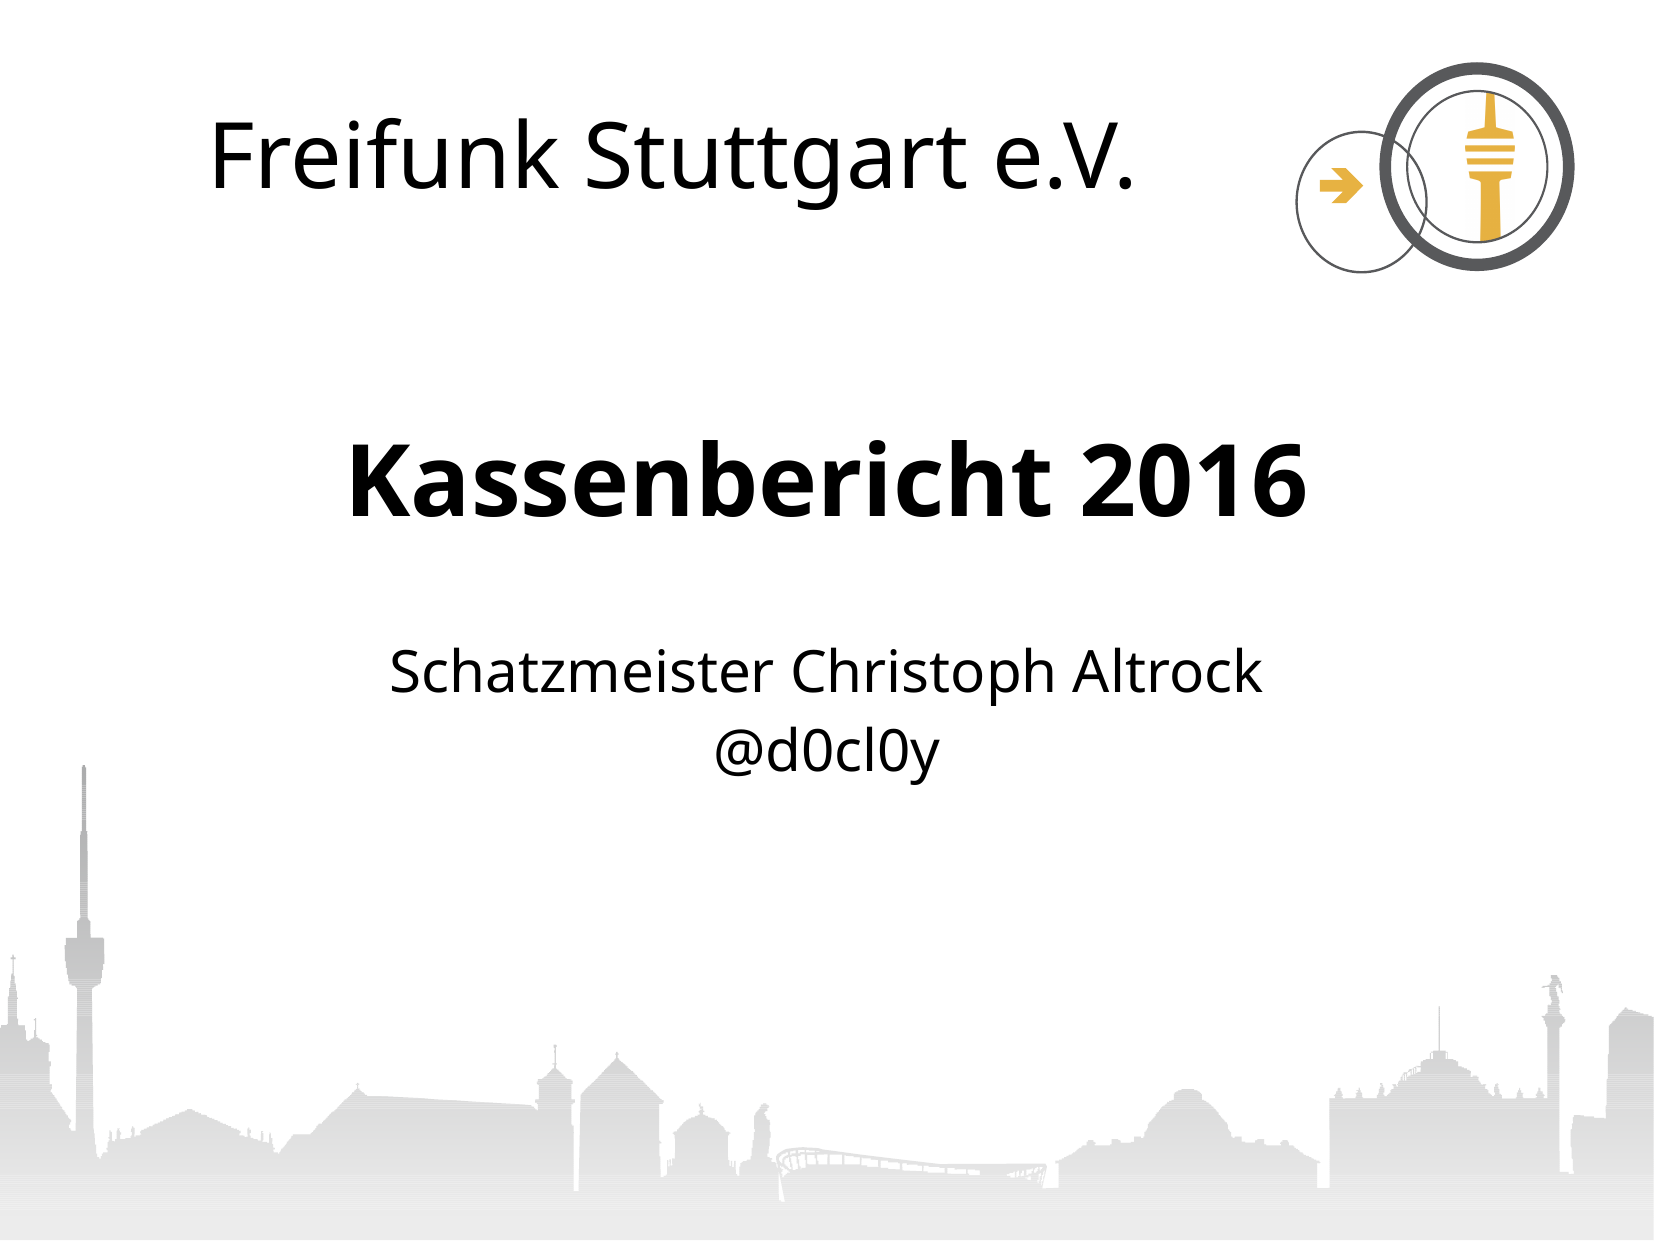

# Freifunk Stuttgart e.V.
Kassenbericht 2016
Schatzmeister Christoph Altrock
@d0cl0y